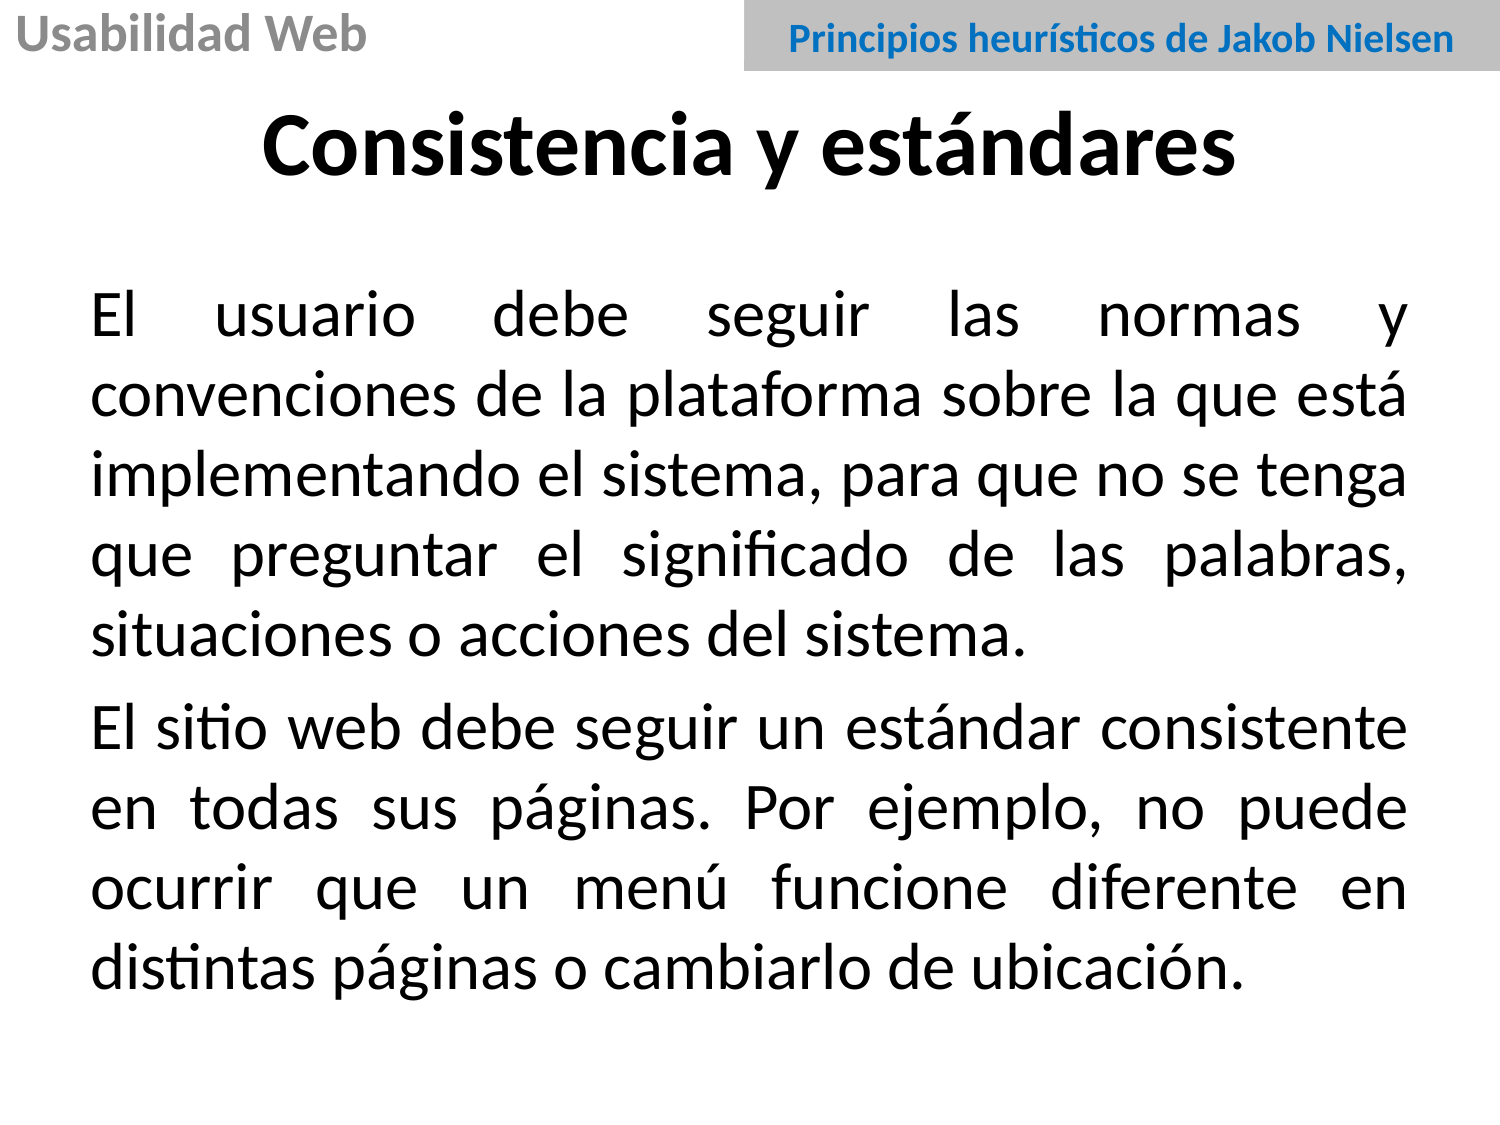

Usabilidad Web
Principios heurísticos de Jakob Nielsen
# Consistencia y estándares
El usuario debe seguir las normas y convenciones de la plataforma sobre la que está implementando el sistema, para que no se tenga que preguntar el significado de las palabras, situaciones o acciones del sistema.
El sitio web debe seguir un estándar consistente en todas sus páginas. Por ejemplo, no puede ocurrir que un menú funcione diferente en distintas páginas o cambiarlo de ubicación.